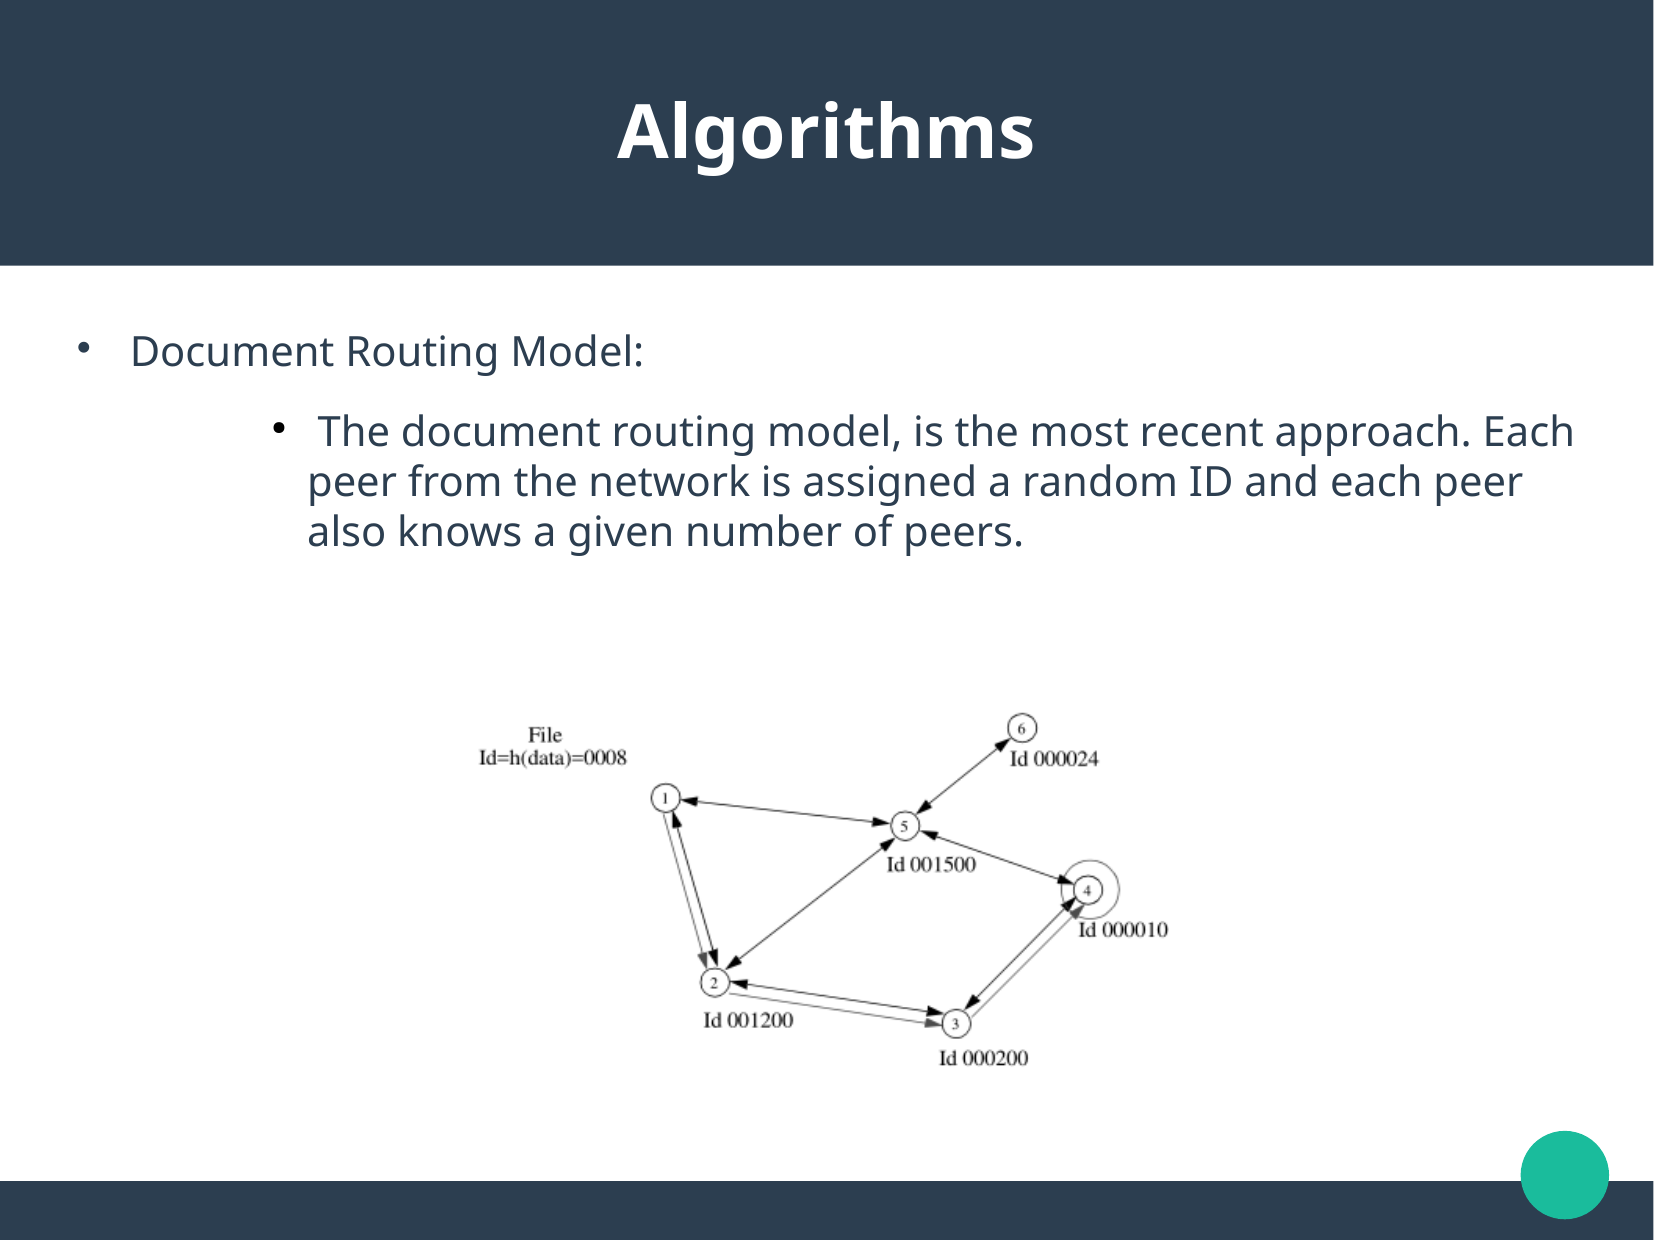

Algorithms
Document Routing Model:
 The document routing model, is the most recent approach. Each peer from the network is assigned a random ID and each peer also knows a given number of peers.